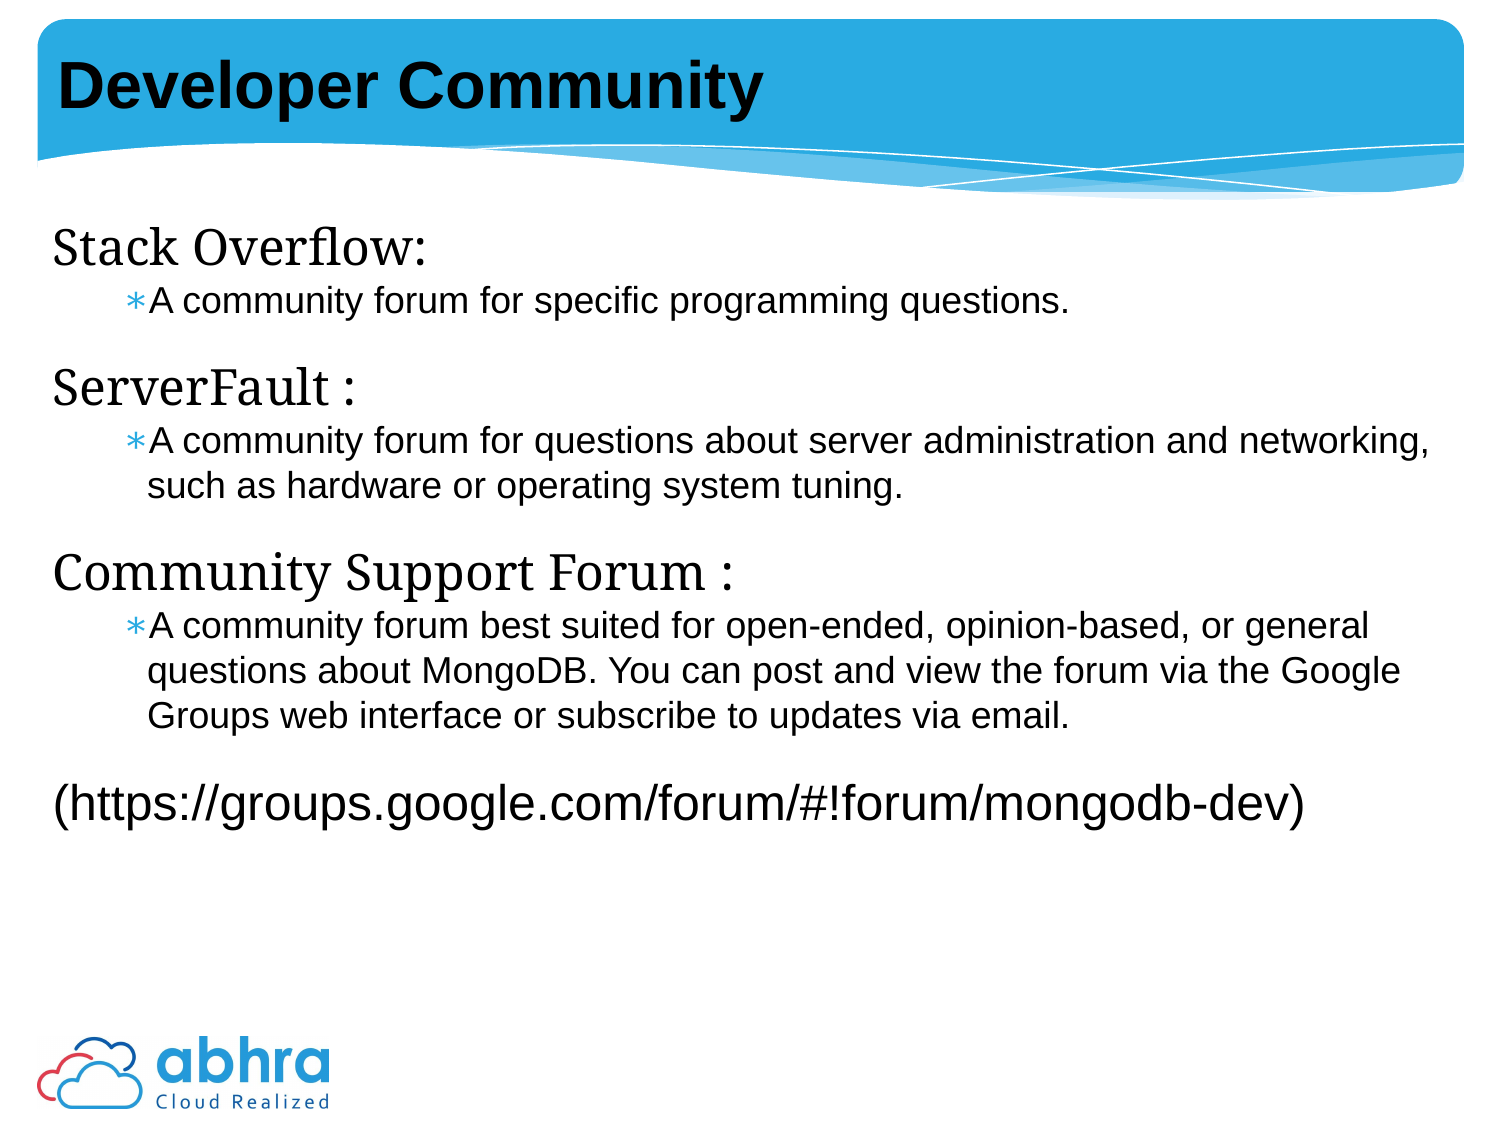

Developer Community
# Stack Overflow:
A community forum for specific programming questions.
ServerFault :
A community forum for questions about server administration and networking, such as hardware or operating system tuning.
Community Support Forum :
A community forum best suited for open-ended, opinion-based, or general questions about MongoDB. You can post and view the forum via the Google Groups web interface or subscribe to updates via email.
(https://groups.google.com/forum/#!forum/mongodb-dev)